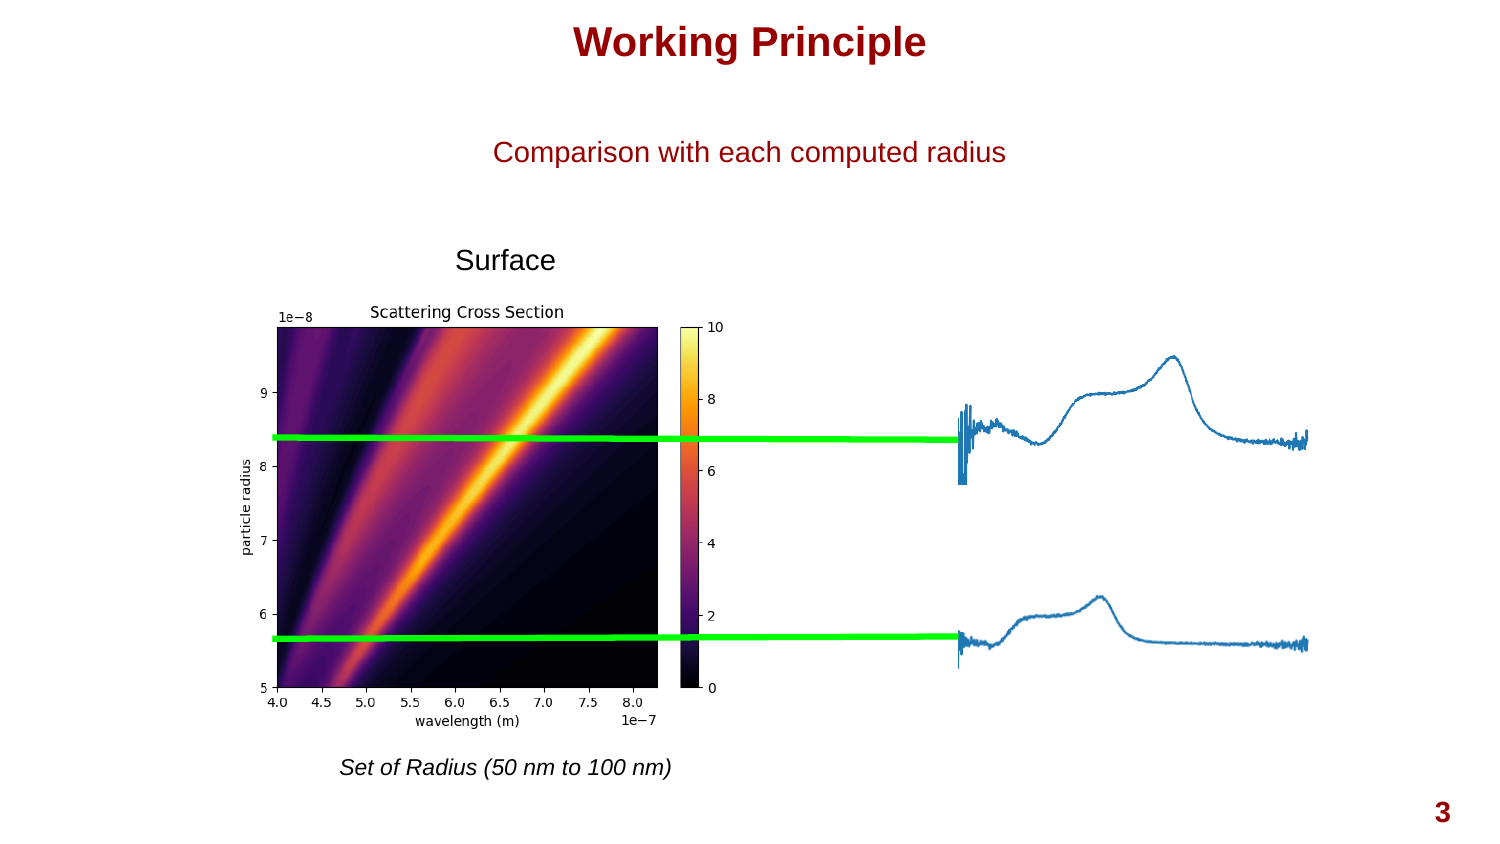

Working Principle
Comparison with each computed radius
Surface
Set of Radius (50 nm to 100 nm)
3